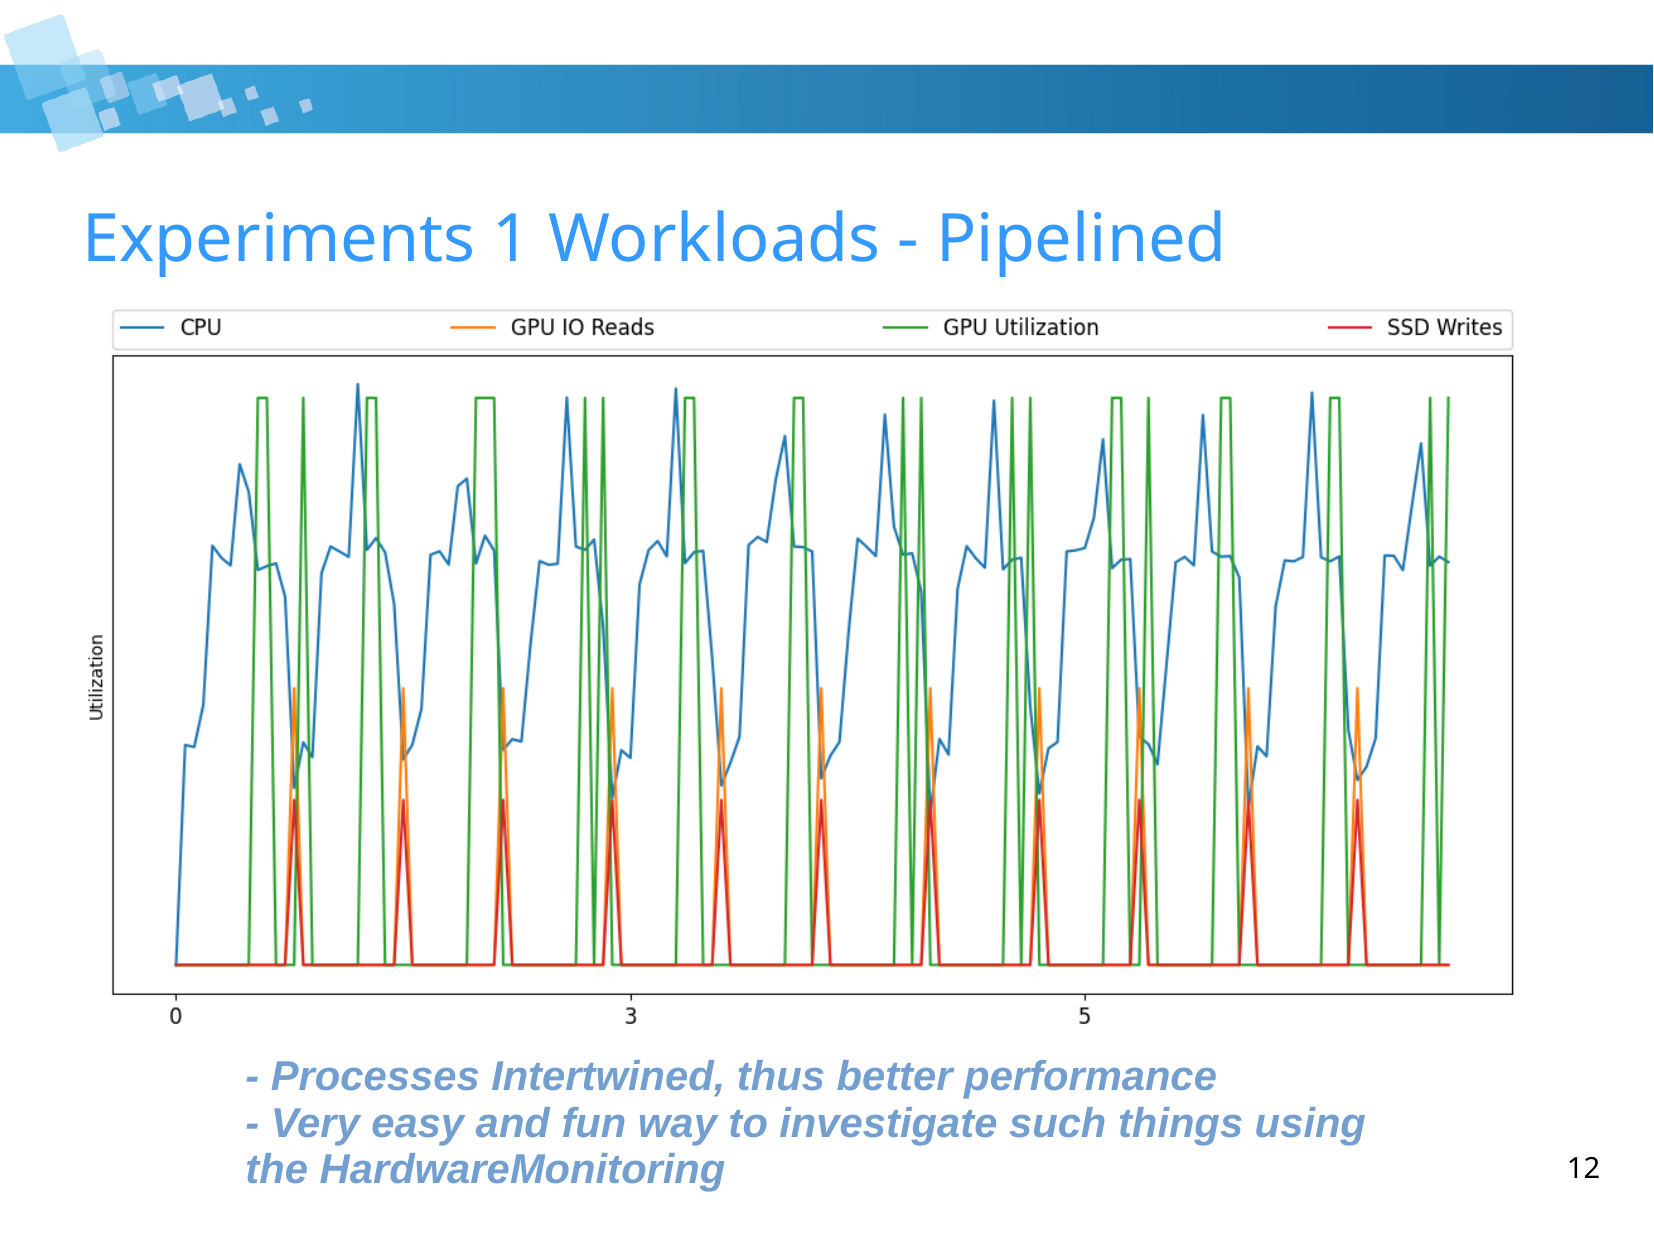

# Experiments 1 Workloads - Pipelined
- Processes Intertwined, thus better performance
- Very easy and fun way to investigate such things using the HardwareMonitoring
12